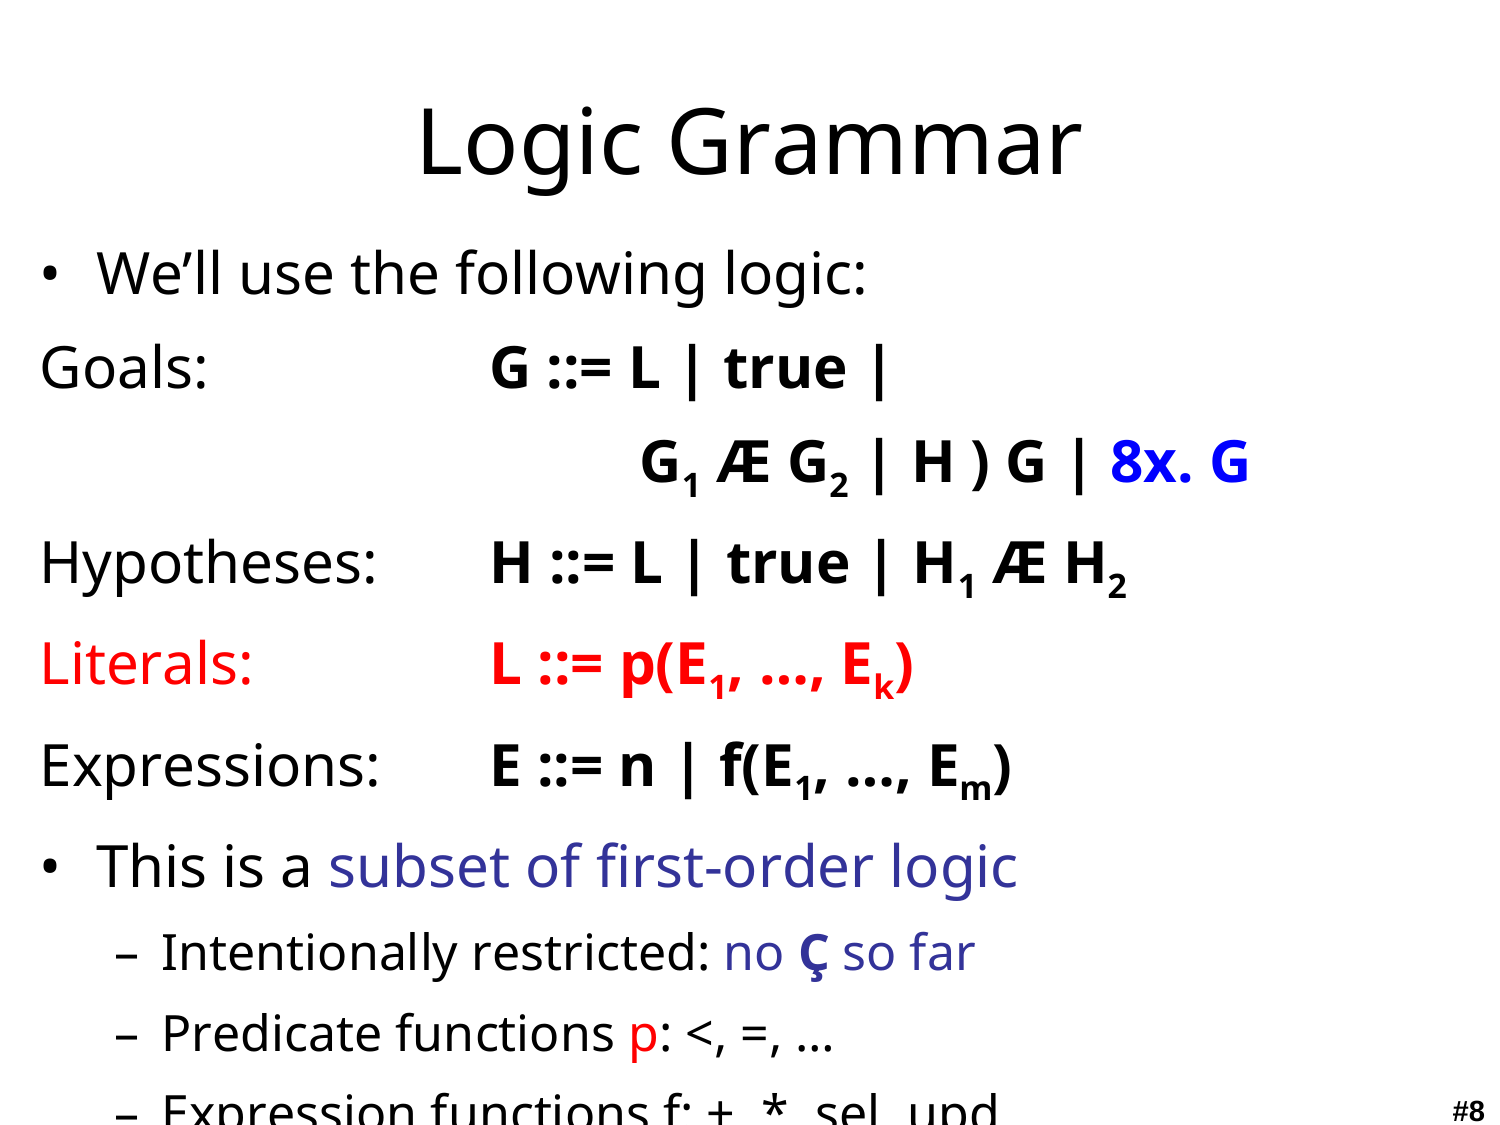

# Logic Grammar
We’ll use the following logic:
Goals:		G ::= L | true |
					G1 Æ G2 | H ) G | 8x. G
Hypotheses:	H ::= L | true | H1 Æ H2
Literals:		L ::= p(E1, …, Ek)
Expressions:	E ::= n | f(E1, …, Em)
This is a subset of first-order logic
Intentionally restricted: no Ç so far
Predicate functions p: <, =, …
Expression functions f: +, *, sel, upd,
8